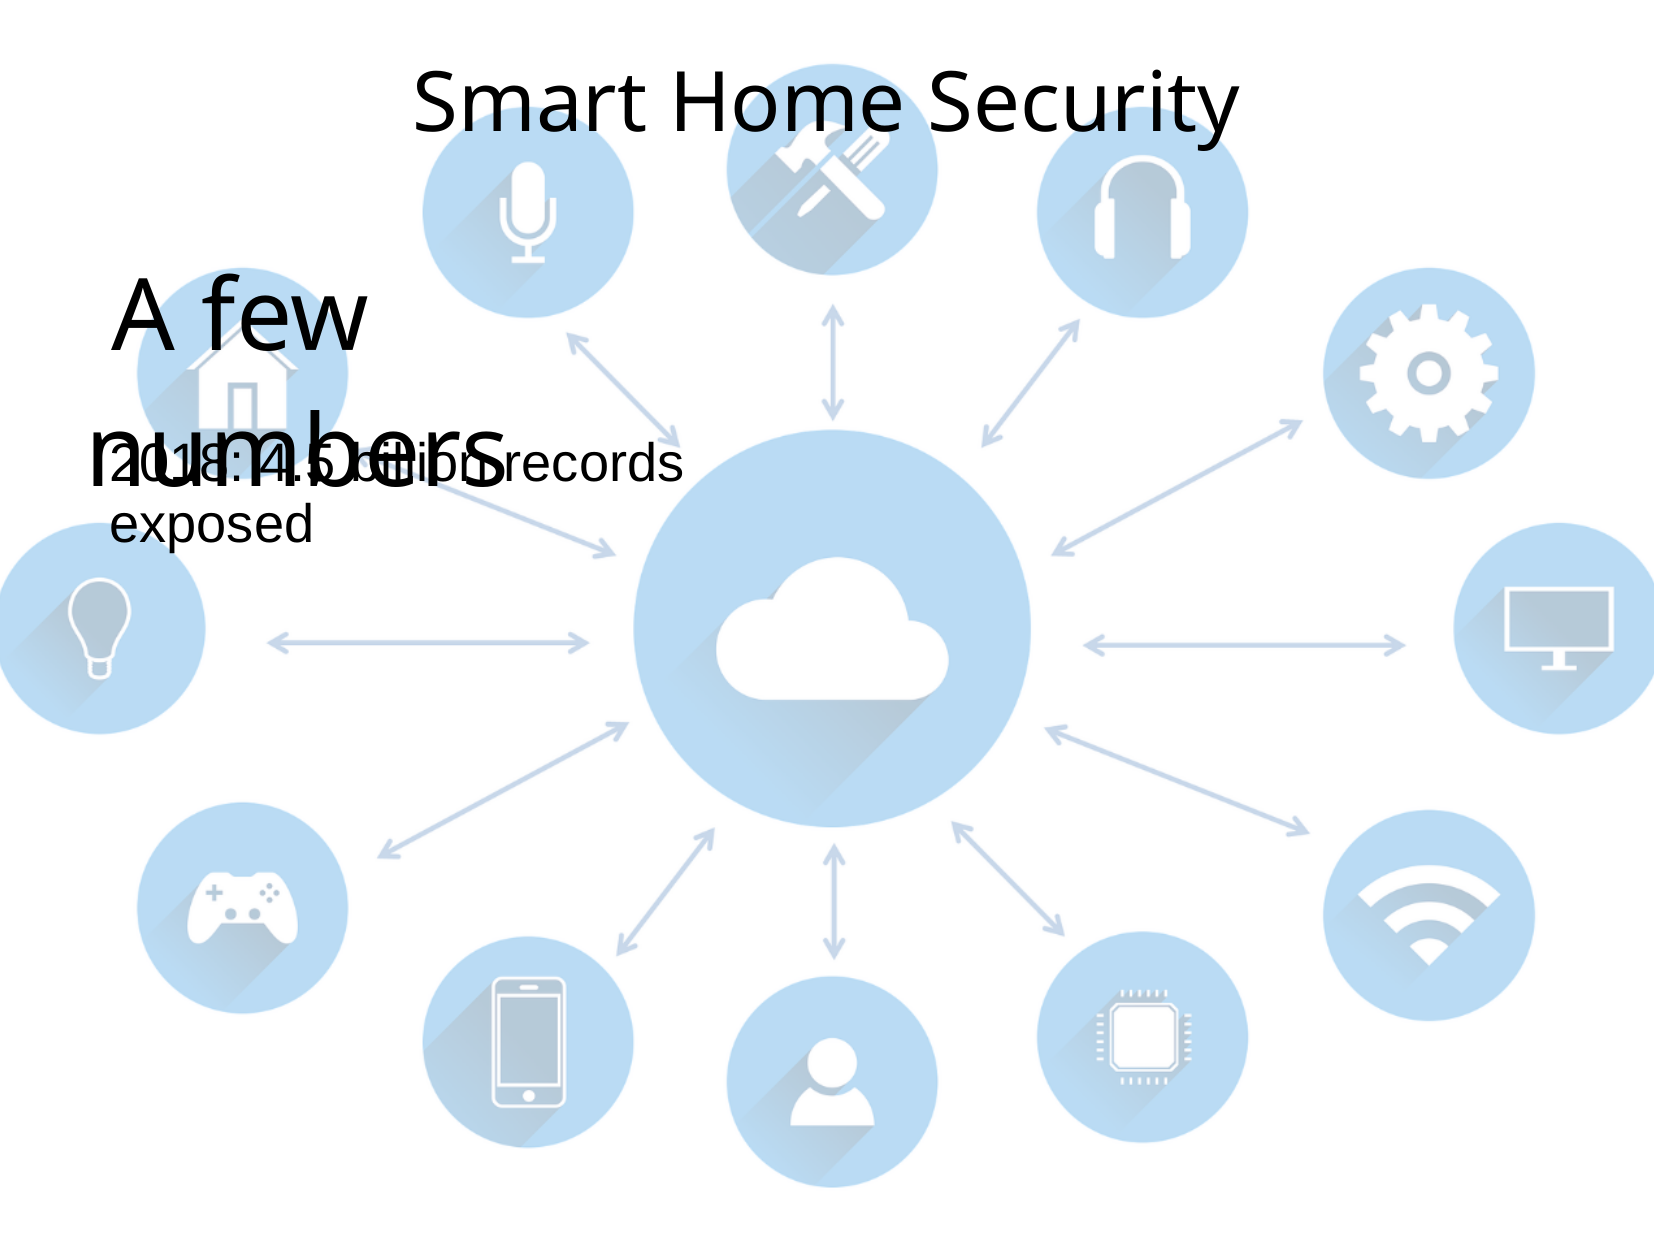

Smart Home Security
 A few numbers
2018: 4.5 billion records exposed